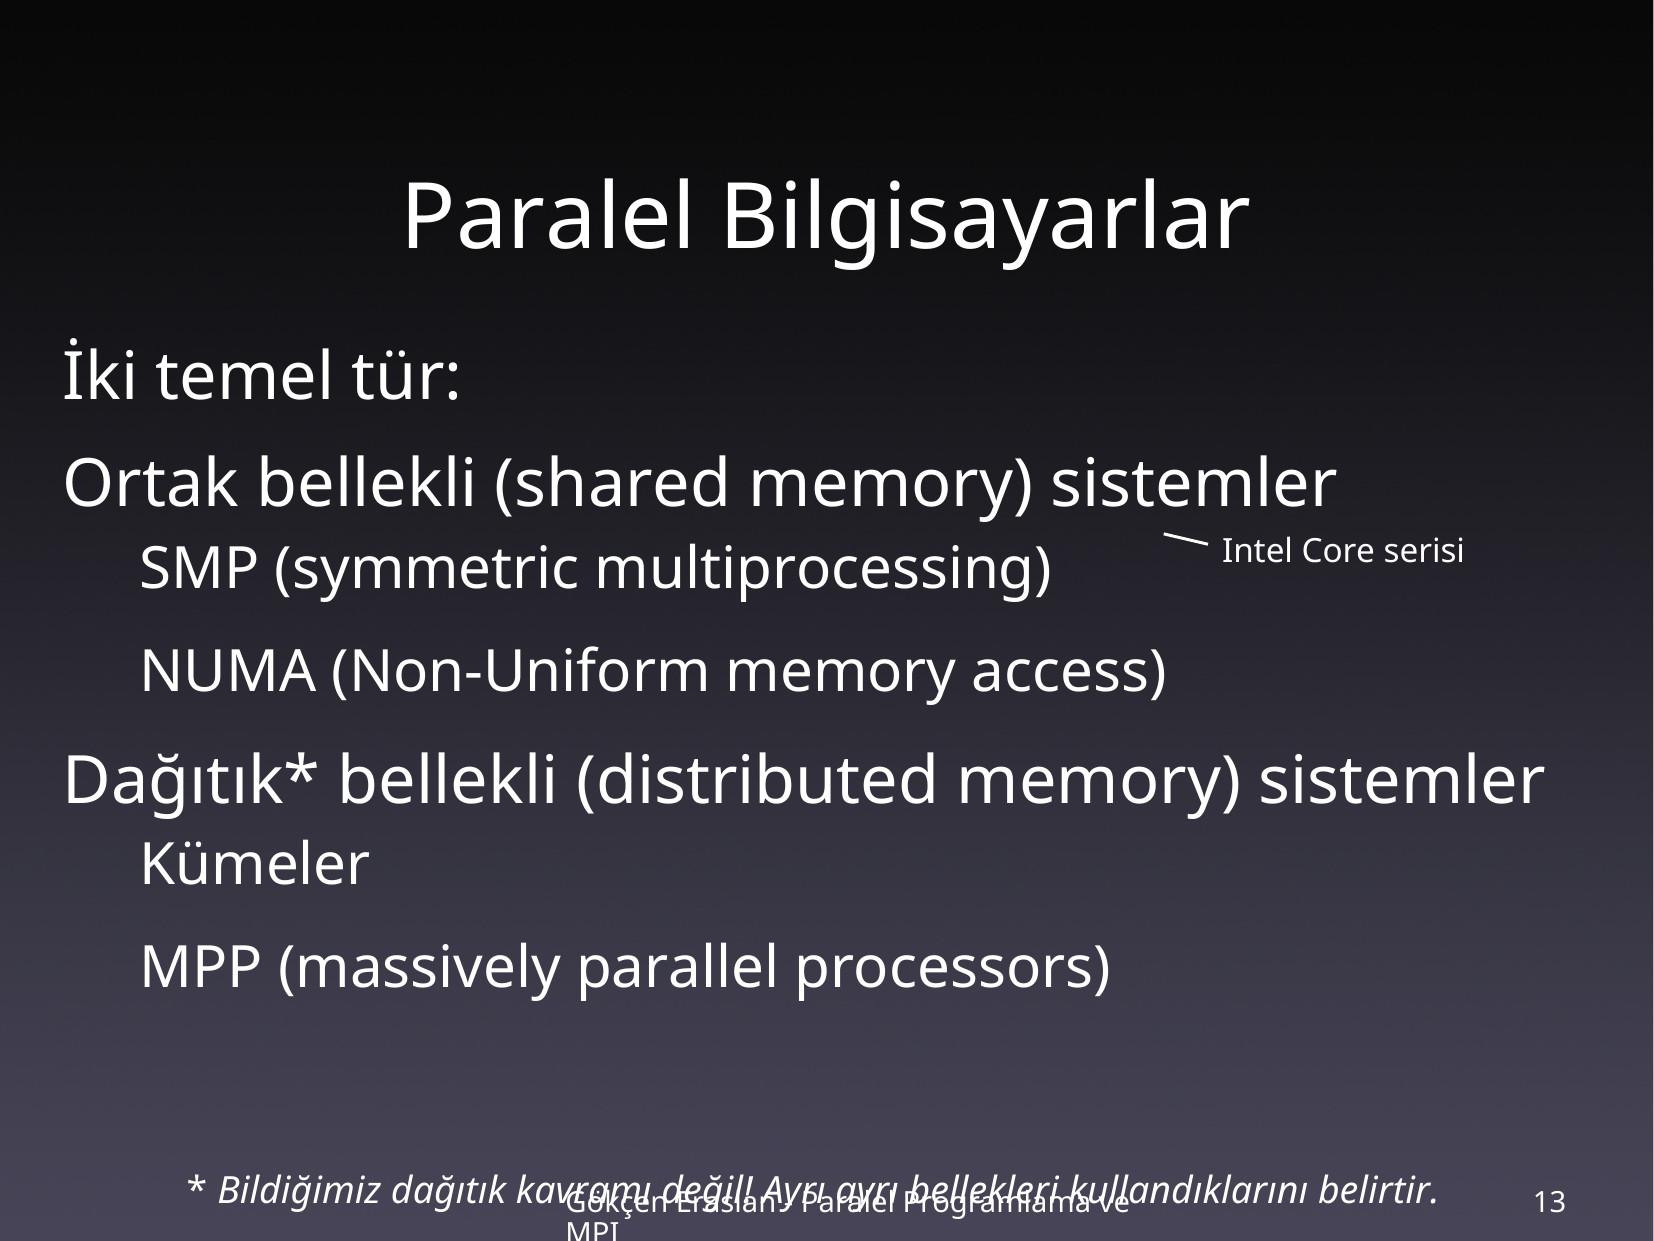

# Paralel Bilgisayarlar
İki temel tür:
Ortak bellekli (shared memory) sistemler
SMP (symmetric multiprocessing)
NUMA (Non-Uniform memory access)
Dağıtık* bellekli (distributed memory) sistemler
Kümeler
MPP (massively parallel processors)
* Bildiğimiz dağıtık kavramı değil! Ayrı ayrı bellekleri kullandıklarını belirtir.
 Intel Core serisi
Gökçen Eraslan - Paralel Programlama ve MPI
13